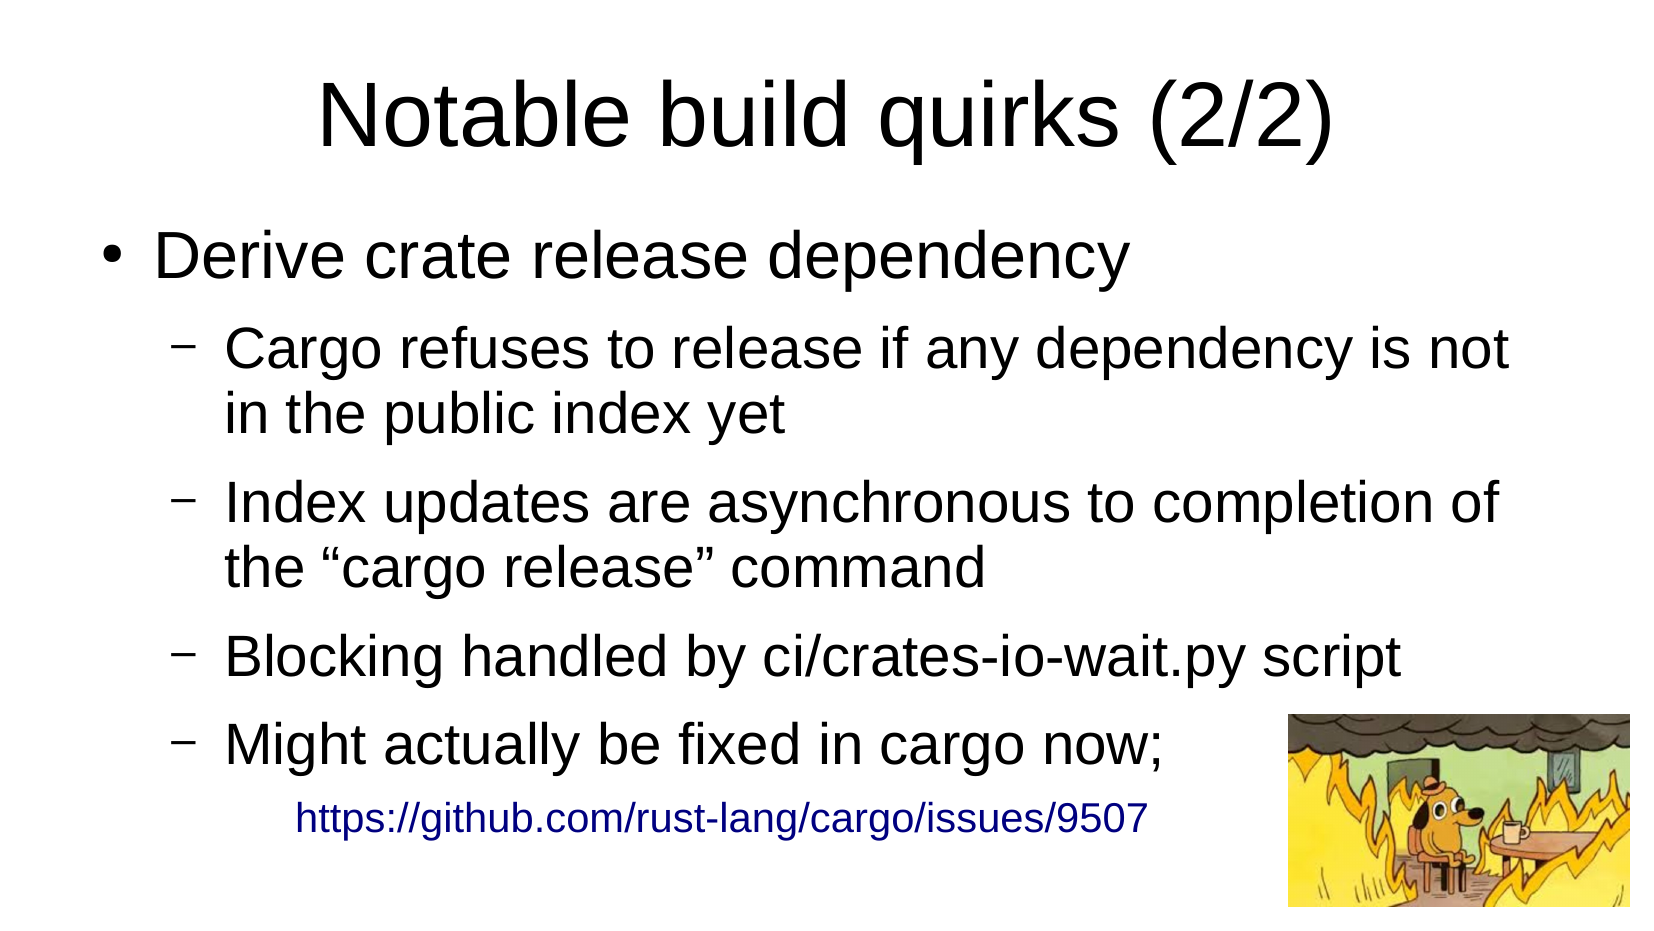

# Notable build quirks (2/2)
Derive crate release dependency
Cargo refuses to release if any dependency is not in the public index yet
Index updates are asynchronous to completion of the “cargo release” command
Blocking handled by ci/crates-io-wait.py script
Might actually be fixed in cargo now;
https://github.com/rust-lang/cargo/issues/9507